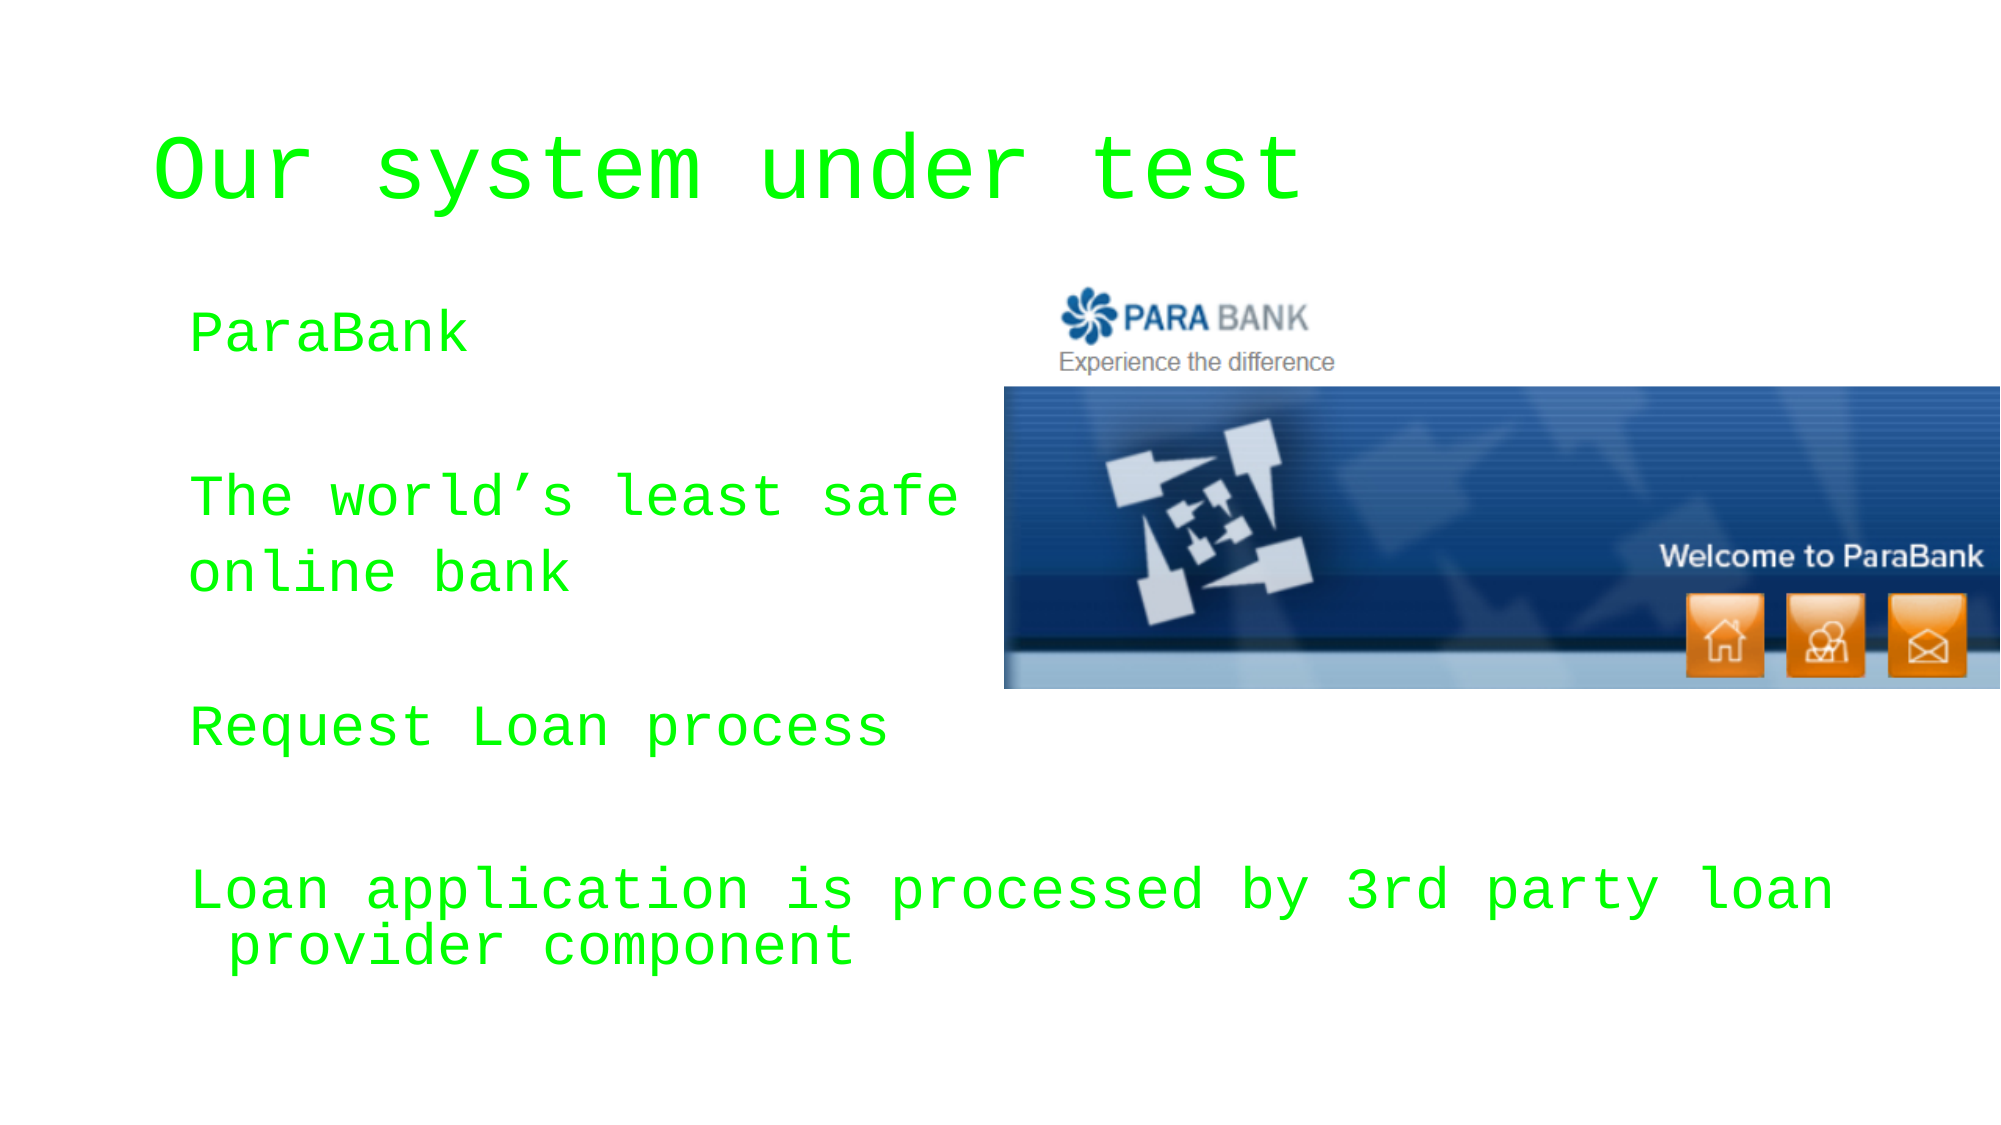

# Our system under test
ParaBank
The world’s least safe
 online bank
Request Loan process
Loan application is processed by 3rd party loan provider component